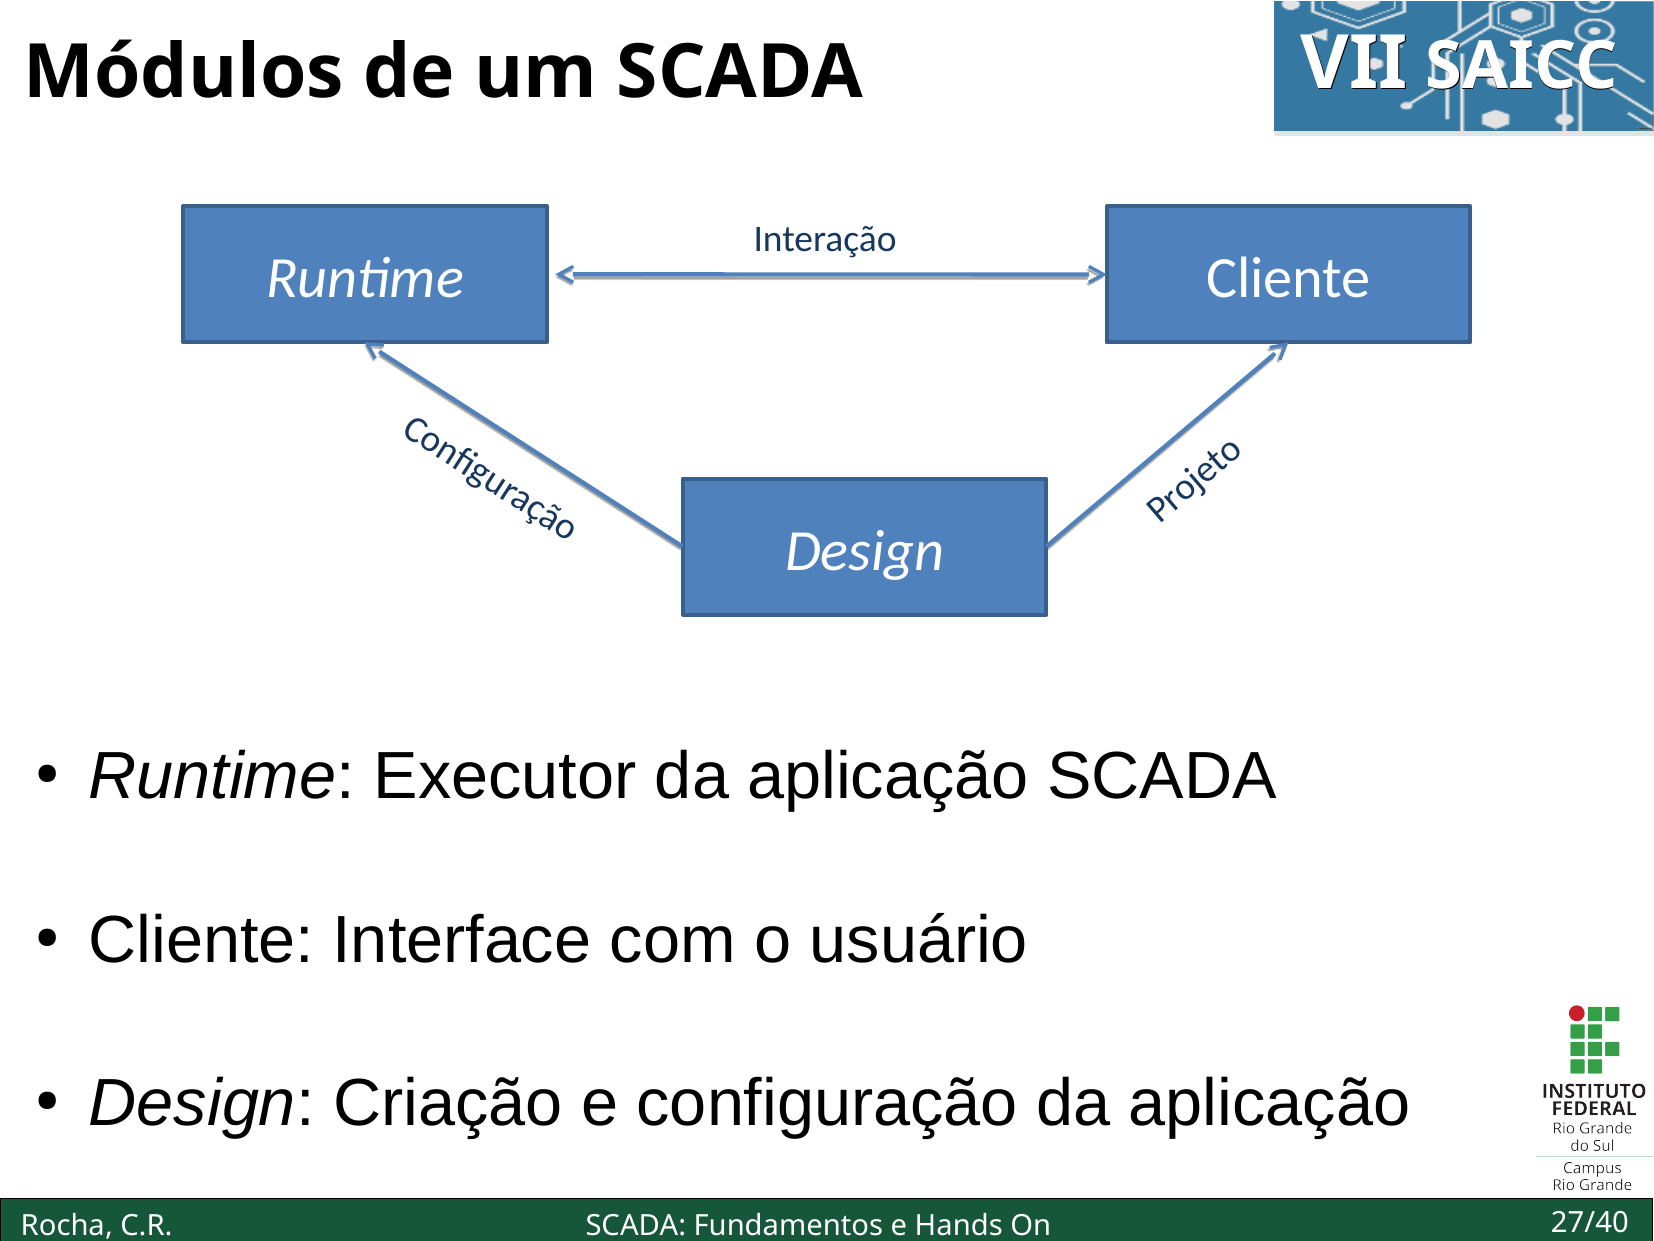

# Módulos de um SCADA
Runtime
Interação
Cliente
Configuração
Projeto
Design
Runtime: Executor da aplicação SCADA
Cliente: Interface com o usuário
Design: Criação e configuração da aplicação